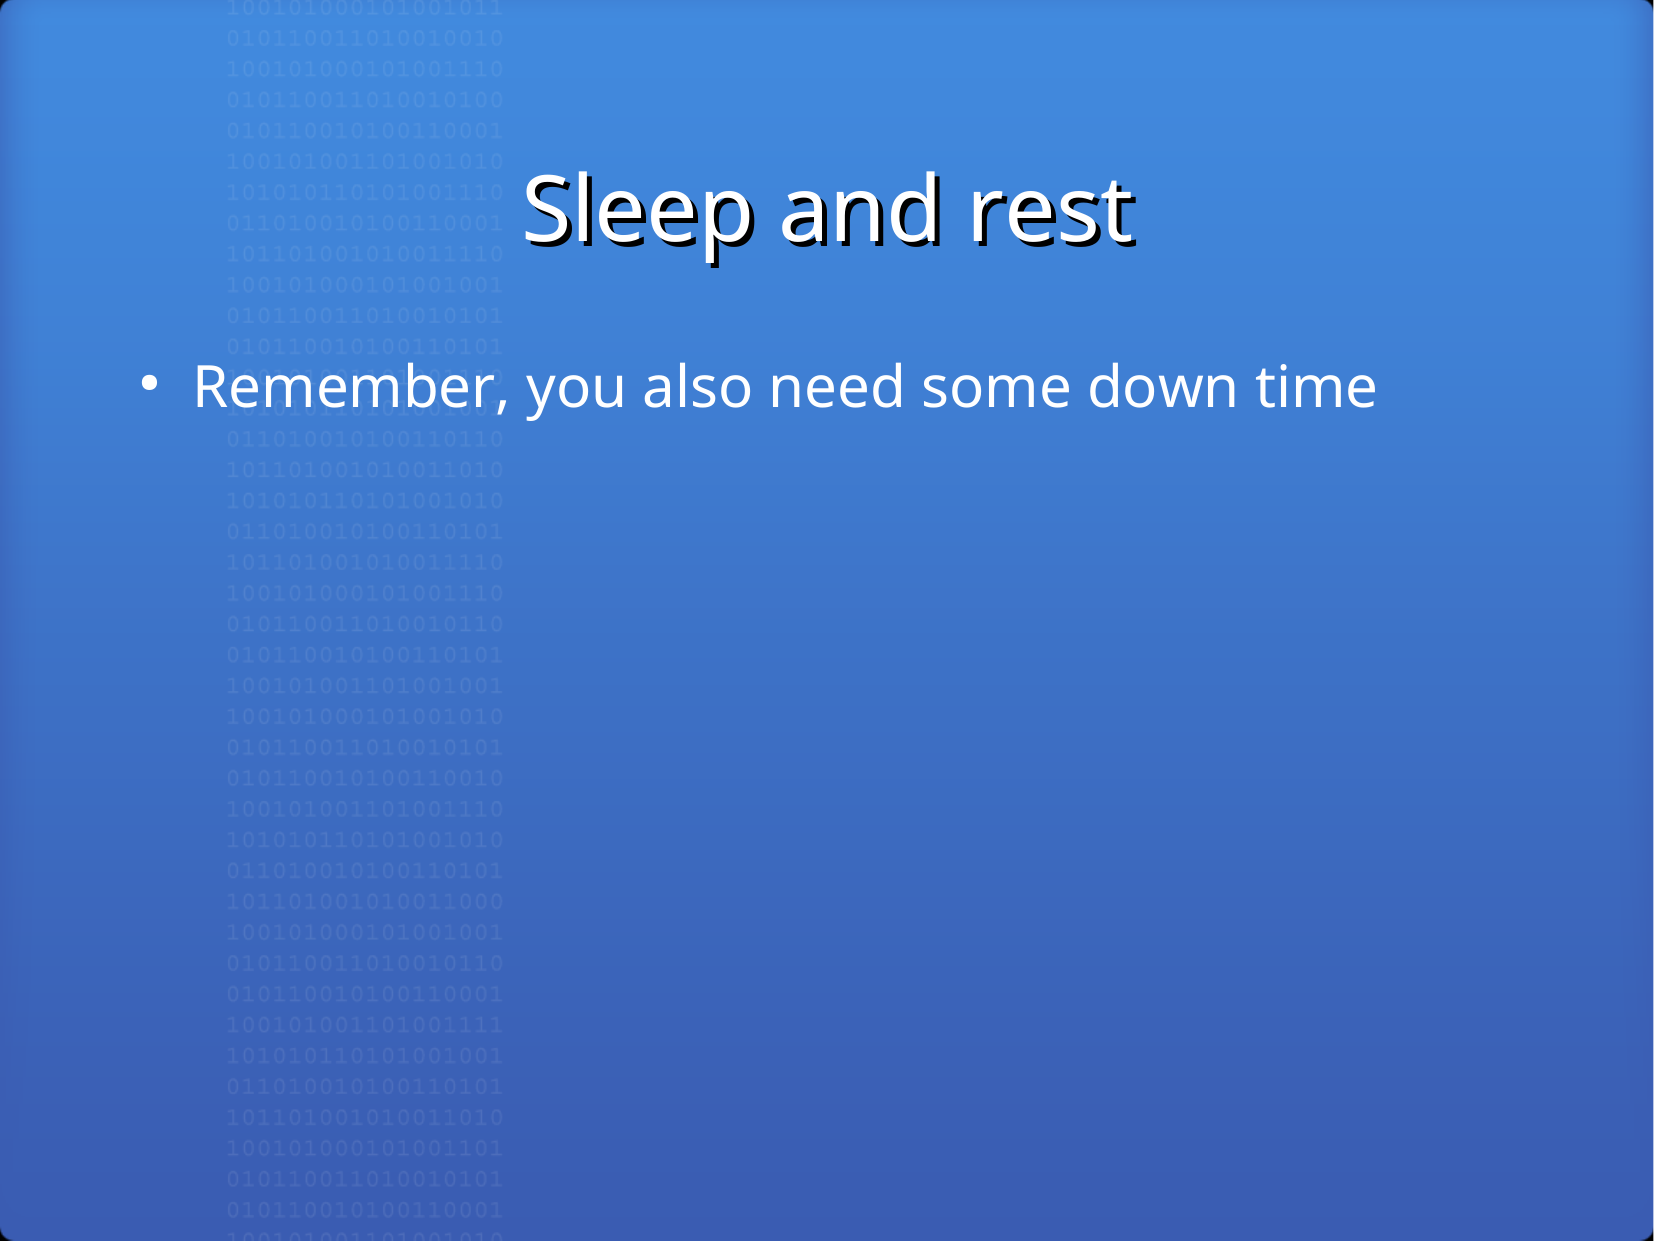

# Sleep and rest
Remember, you also need some down time